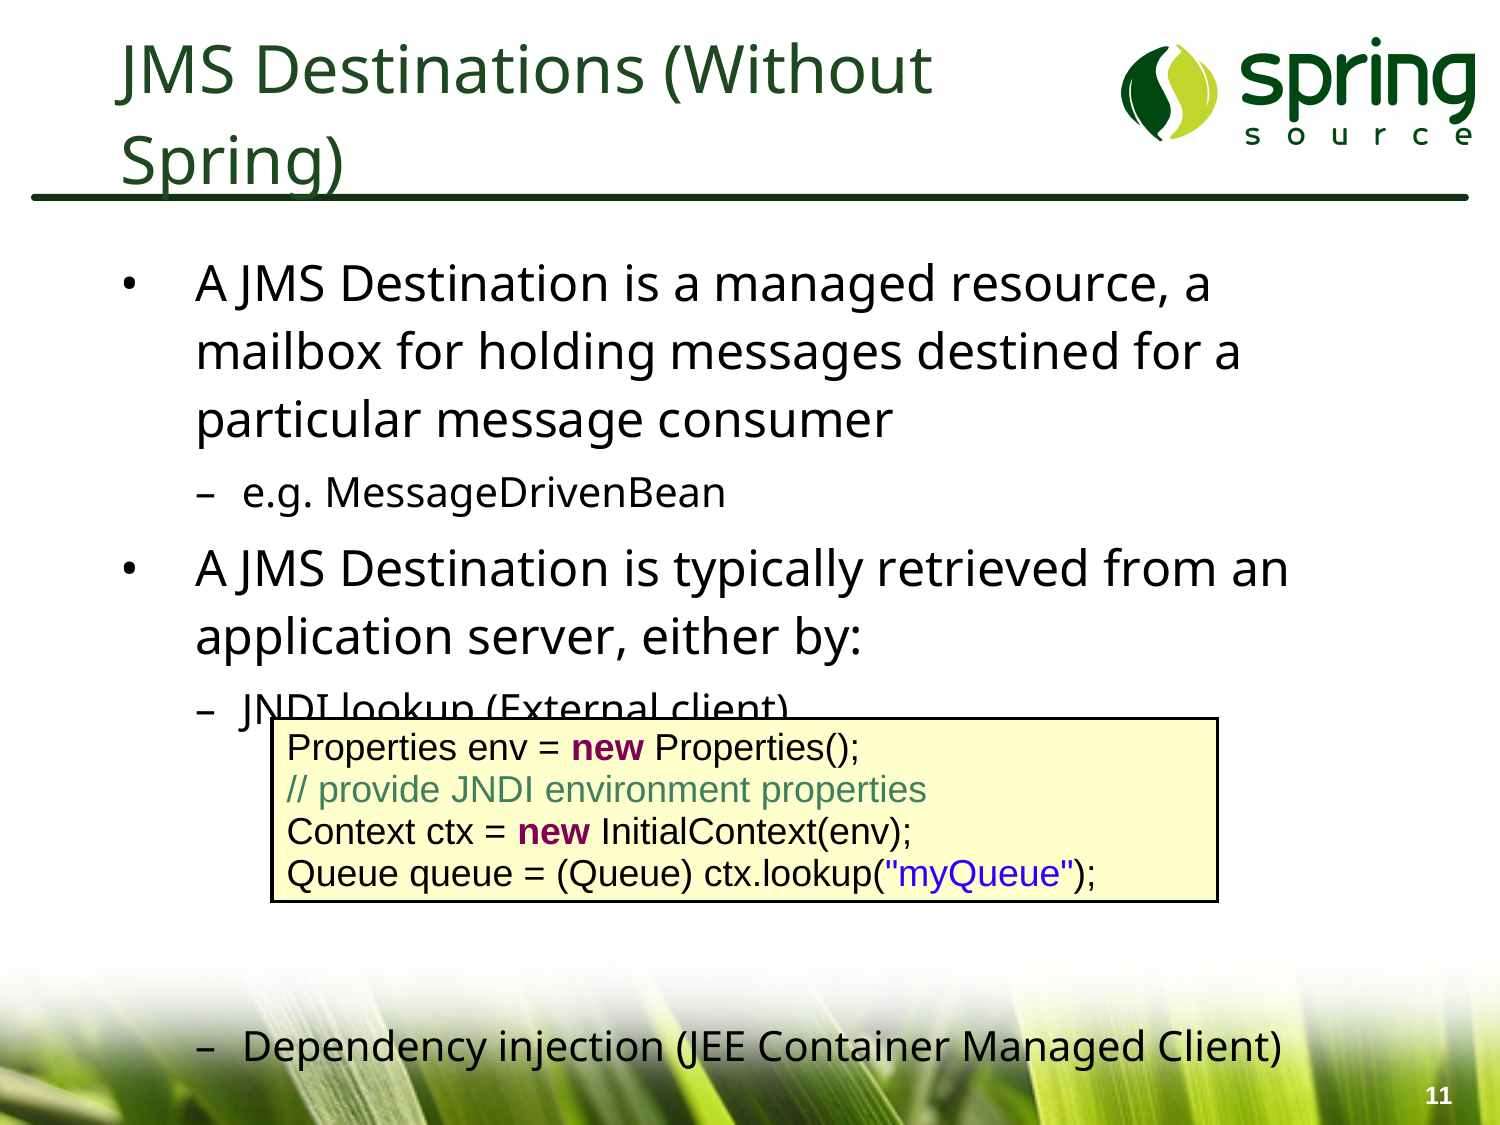

# JMS Destinations (Without Spring)
A JMS Destination is a managed resource, a mailbox for holding messages destined for a particular message consumer
e.g. MessageDrivenBean
A JMS Destination is typically retrieved from an application server, either by:
JNDI lookup (External client)
Dependency injection (JEE Container Managed Client)
Properties env = new Properties();
// provide JNDI environment properties
Context ctx = new InitialContext(env);
Queue queue = (Queue) ctx.lookup("myQueue");